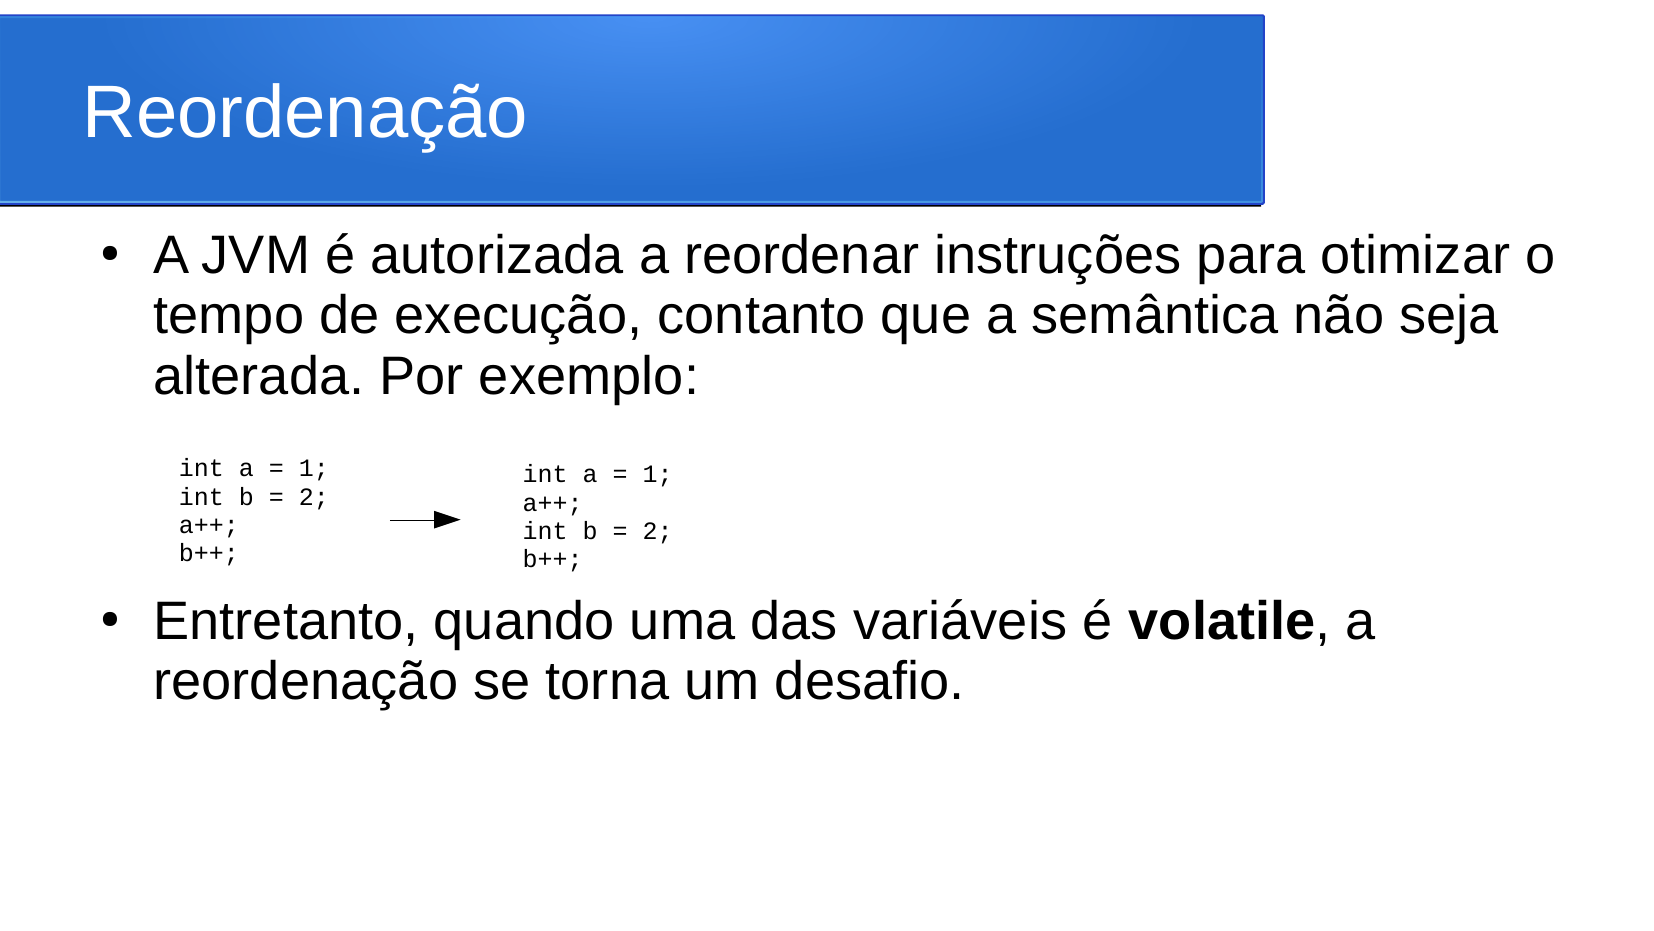

# Reordenação
A JVM é autorizada a reordenar instruções para otimizar o tempo de execução, contanto que a semântica não seja alterada. Por exemplo:
int a = 1;
int b = 2;
a++;
b++;
int a = 1;
a++;
int b = 2;
b++;
Entretanto, quando uma das variáveis é volatile, a reordenação se torna um desafio.